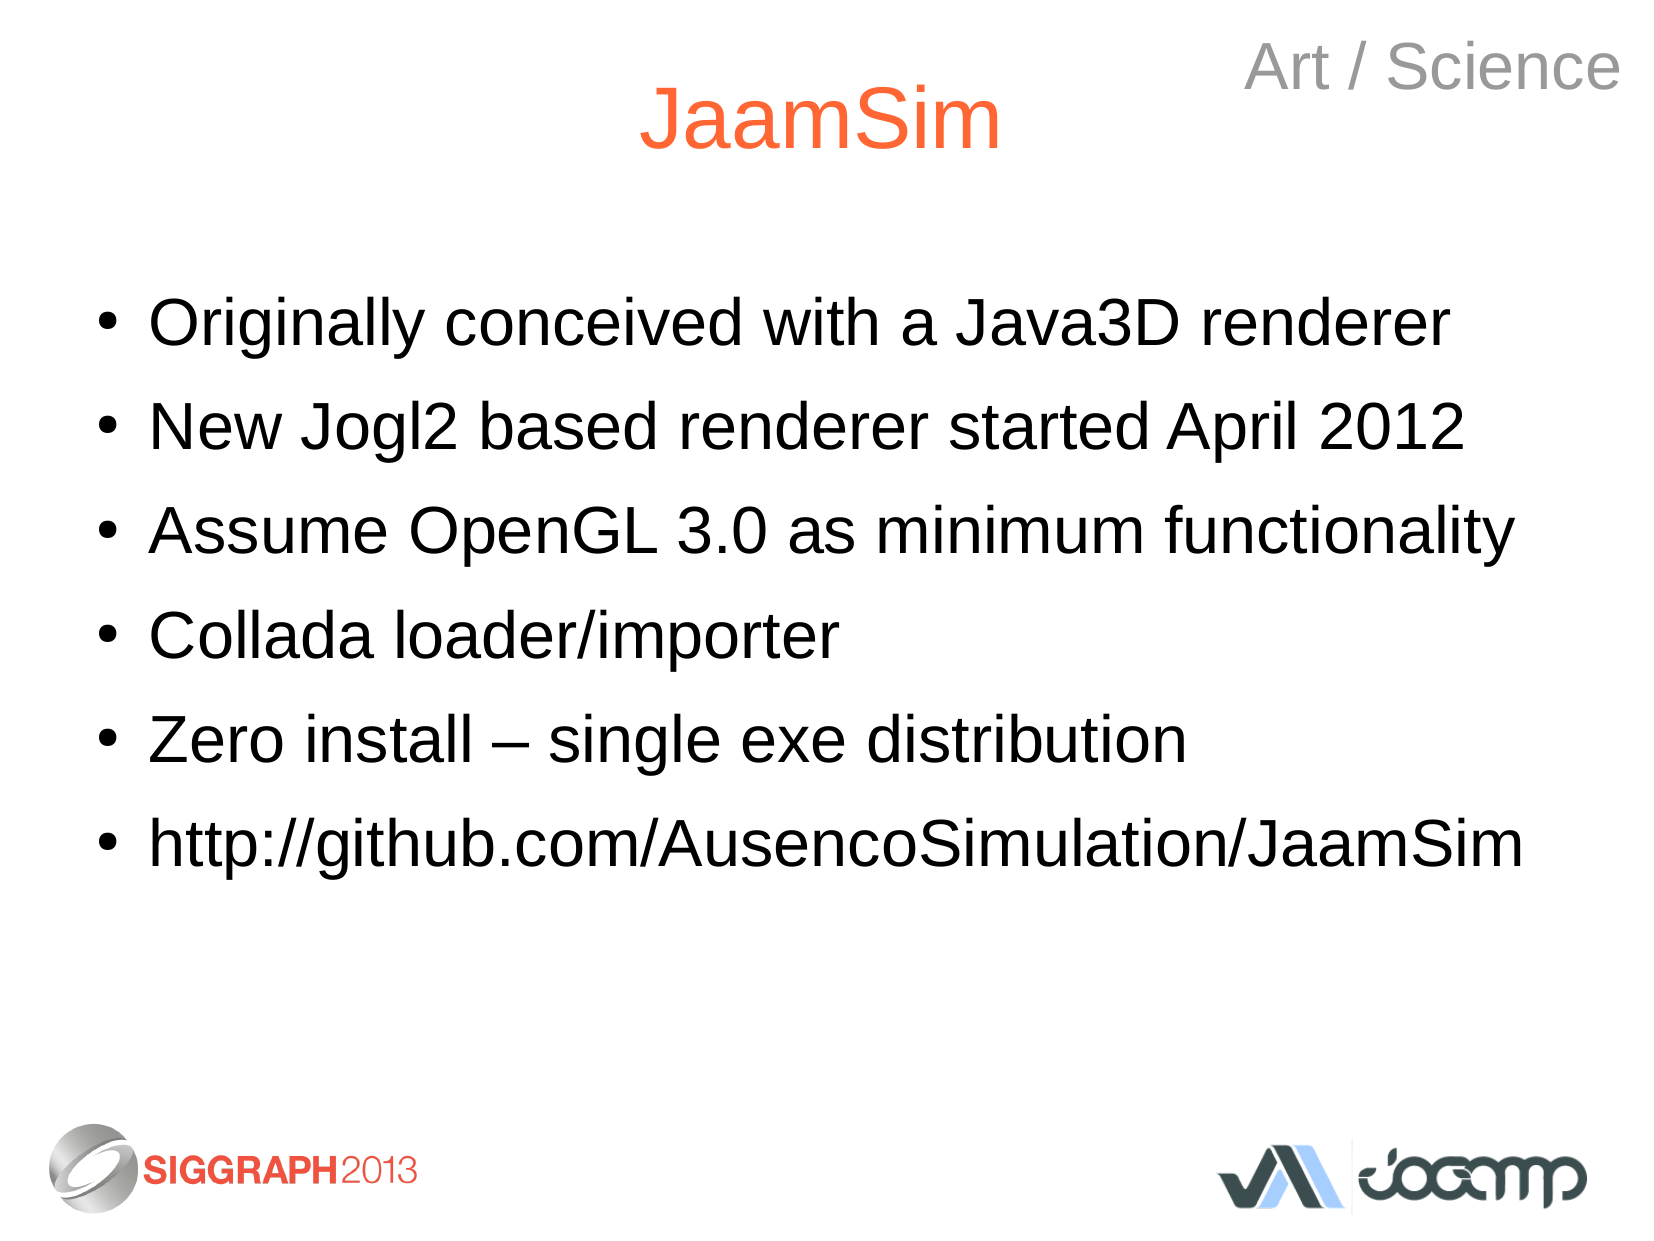

Art / Science
# JaamSim
Originally conceived with a Java3D renderer
New Jogl2 based renderer started April 2012
Assume OpenGL 3.0 as minimum functionality
Collada loader/importer
Zero install – single exe distribution
http://github.com/AusencoSimulation/JaamSim